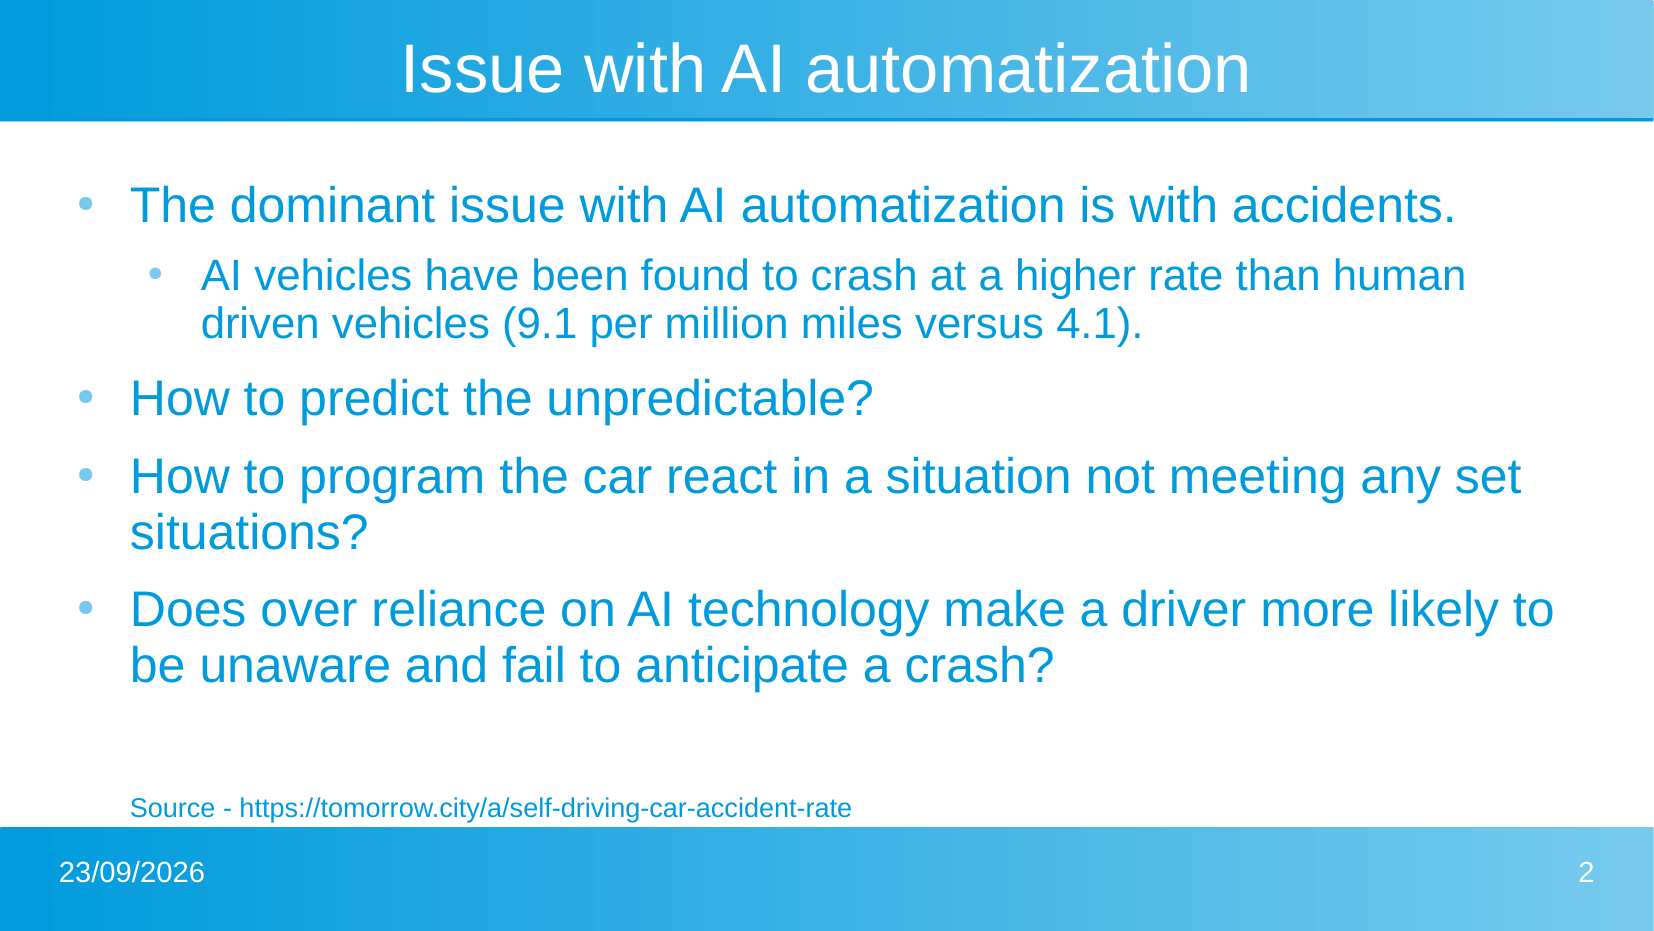

# Issue with AI automatization
The dominant issue with AI automatization is with accidents.
AI vehicles have been found to crash at a higher rate than human driven vehicles (9.1 per million miles versus 4.1).
How to predict the unpredictable?
How to program the car react in a situation not meeting any set situations?
Does over reliance on AI technology make a driver more likely to be unaware and fail to anticipate a crash?
Source - https://tomorrow.city/a/self-driving-car-accident-rate
2